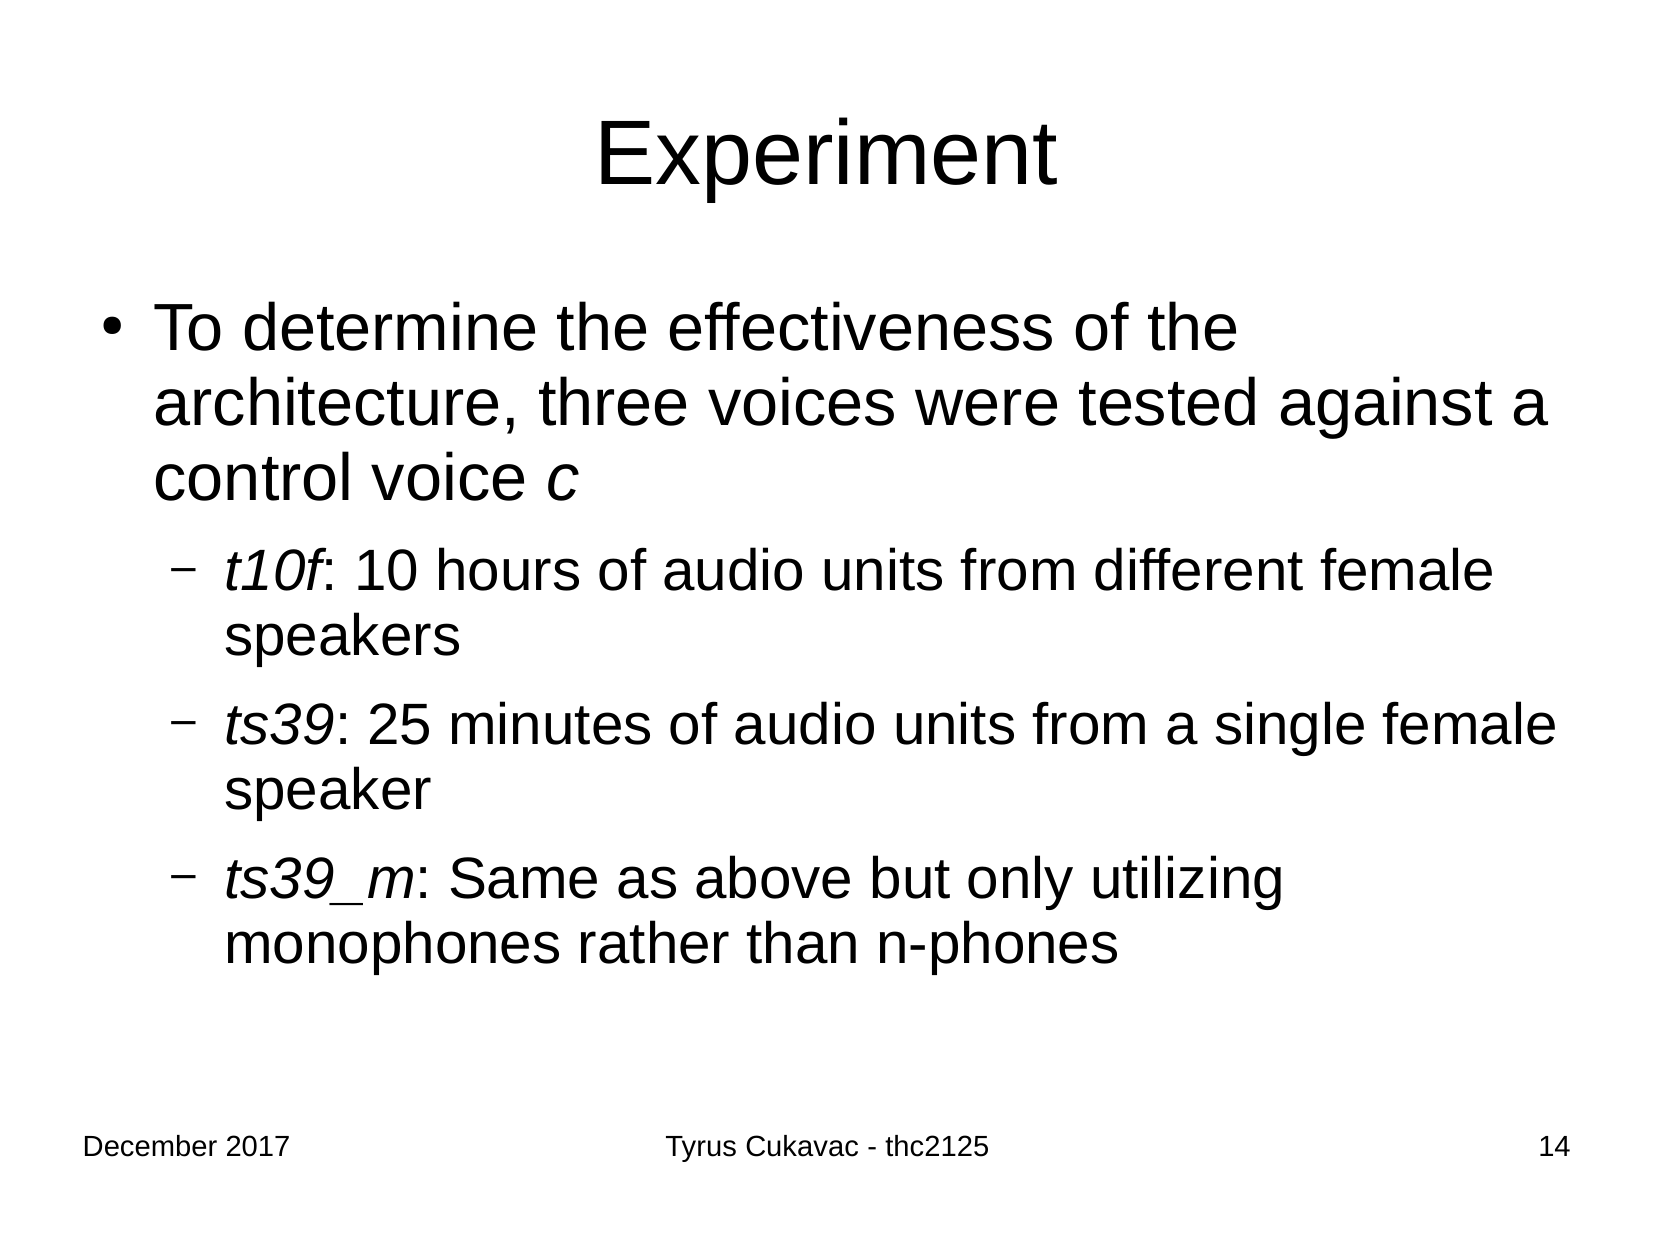

# Experiment
To determine the effectiveness of the architecture, three voices were tested against a control voice c
t10f: 10 hours of audio units from different female speakers
ts39: 25 minutes of audio units from a single female speaker
ts39_m: Same as above but only utilizing monophones rather than n-phones
December 2017
Tyrus Cukavac - thc2125
14